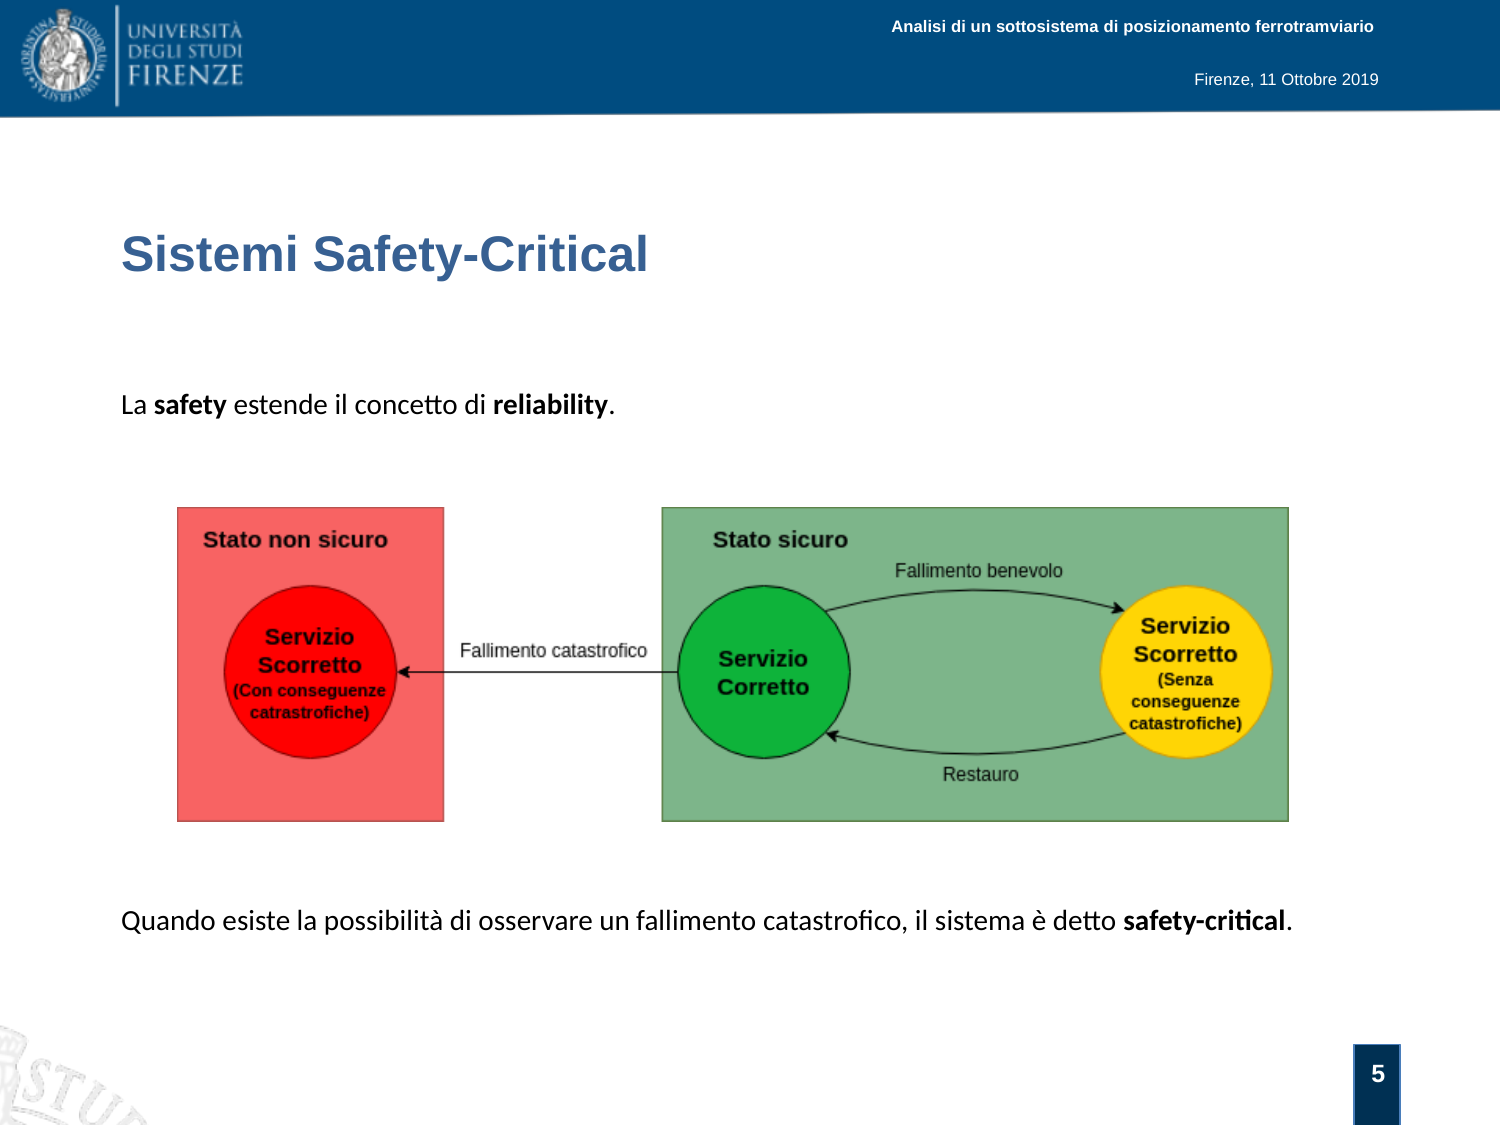

Analisi di un sottosistema di posizionamento ferrotramviario
Firenze, 11 Ottobre 2019
Sistemi Safety-Critical
La safety estende il concetto di reliability.
Quando esiste la possibilità di osservare un fallimento catastrofico, il sistema è detto safety-critical.